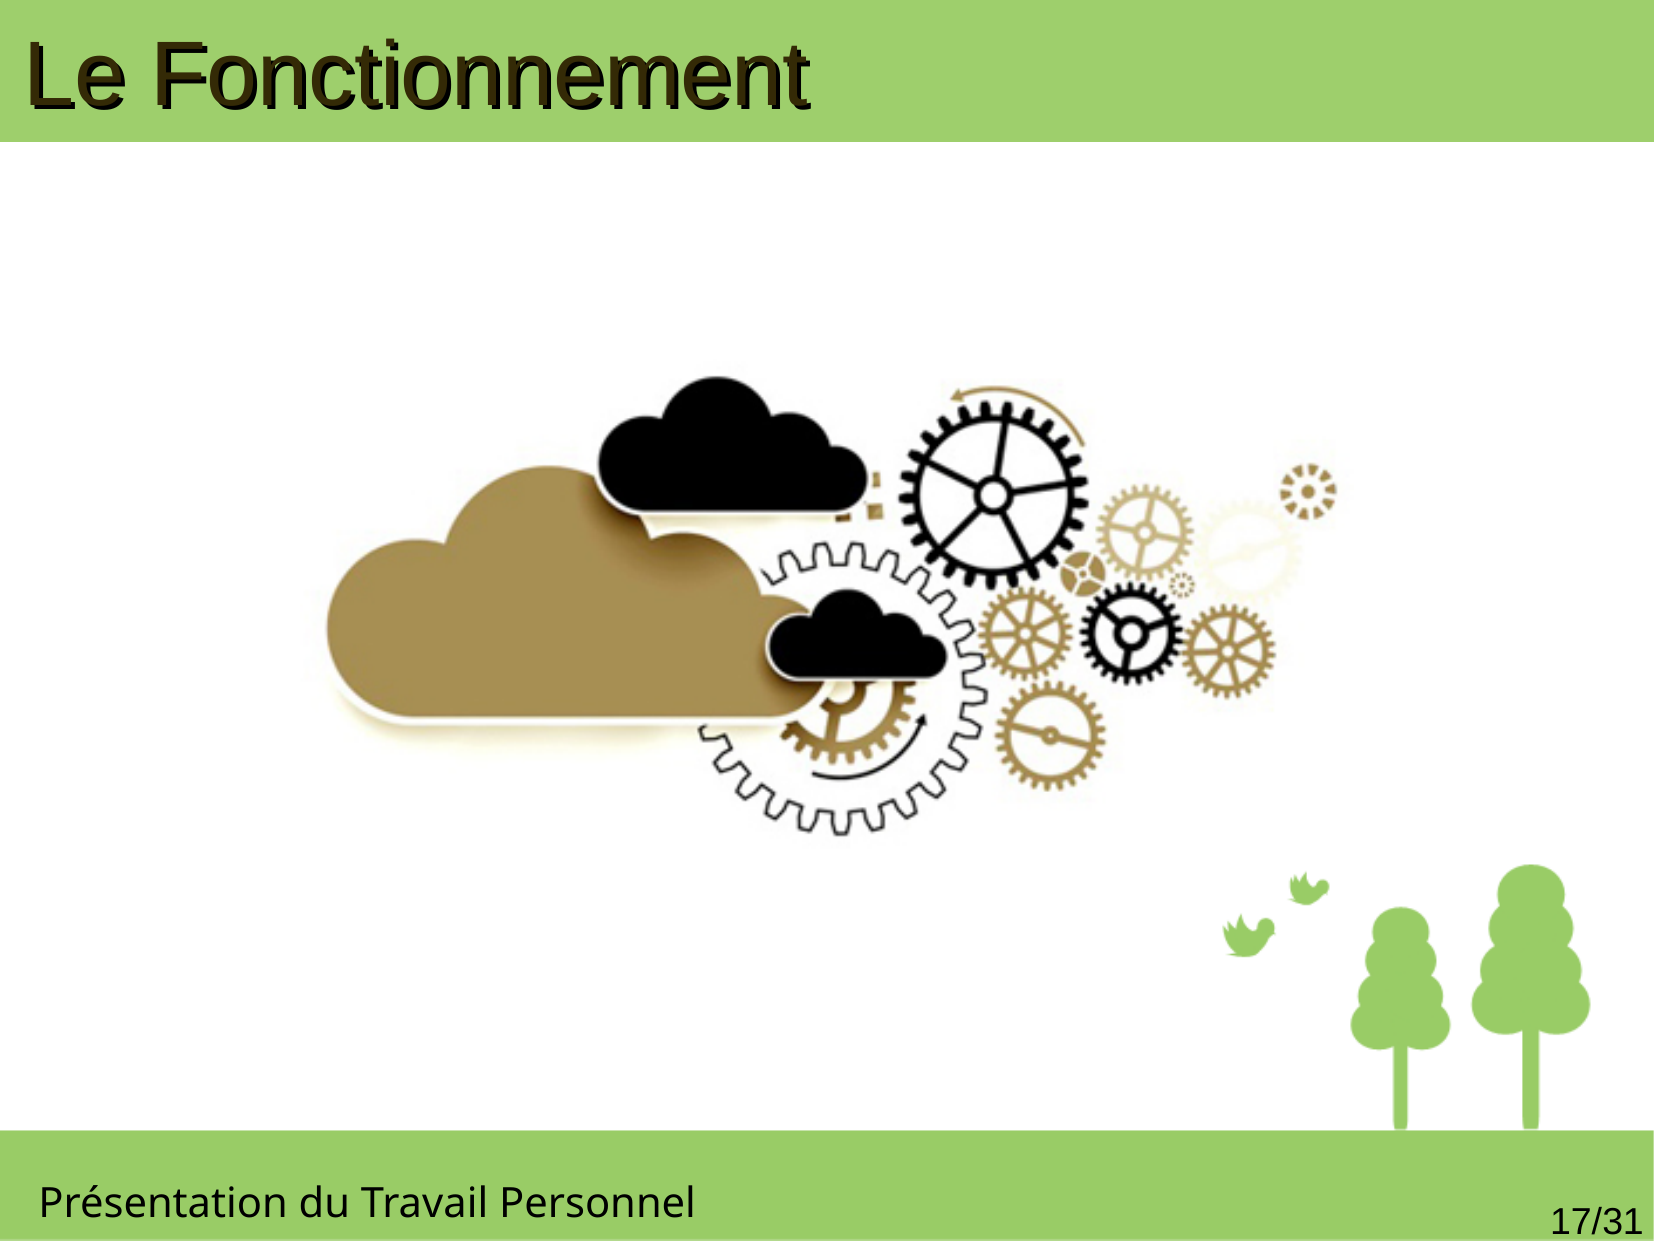

# Le Fonctionnement
Présentation du Travail Personnel